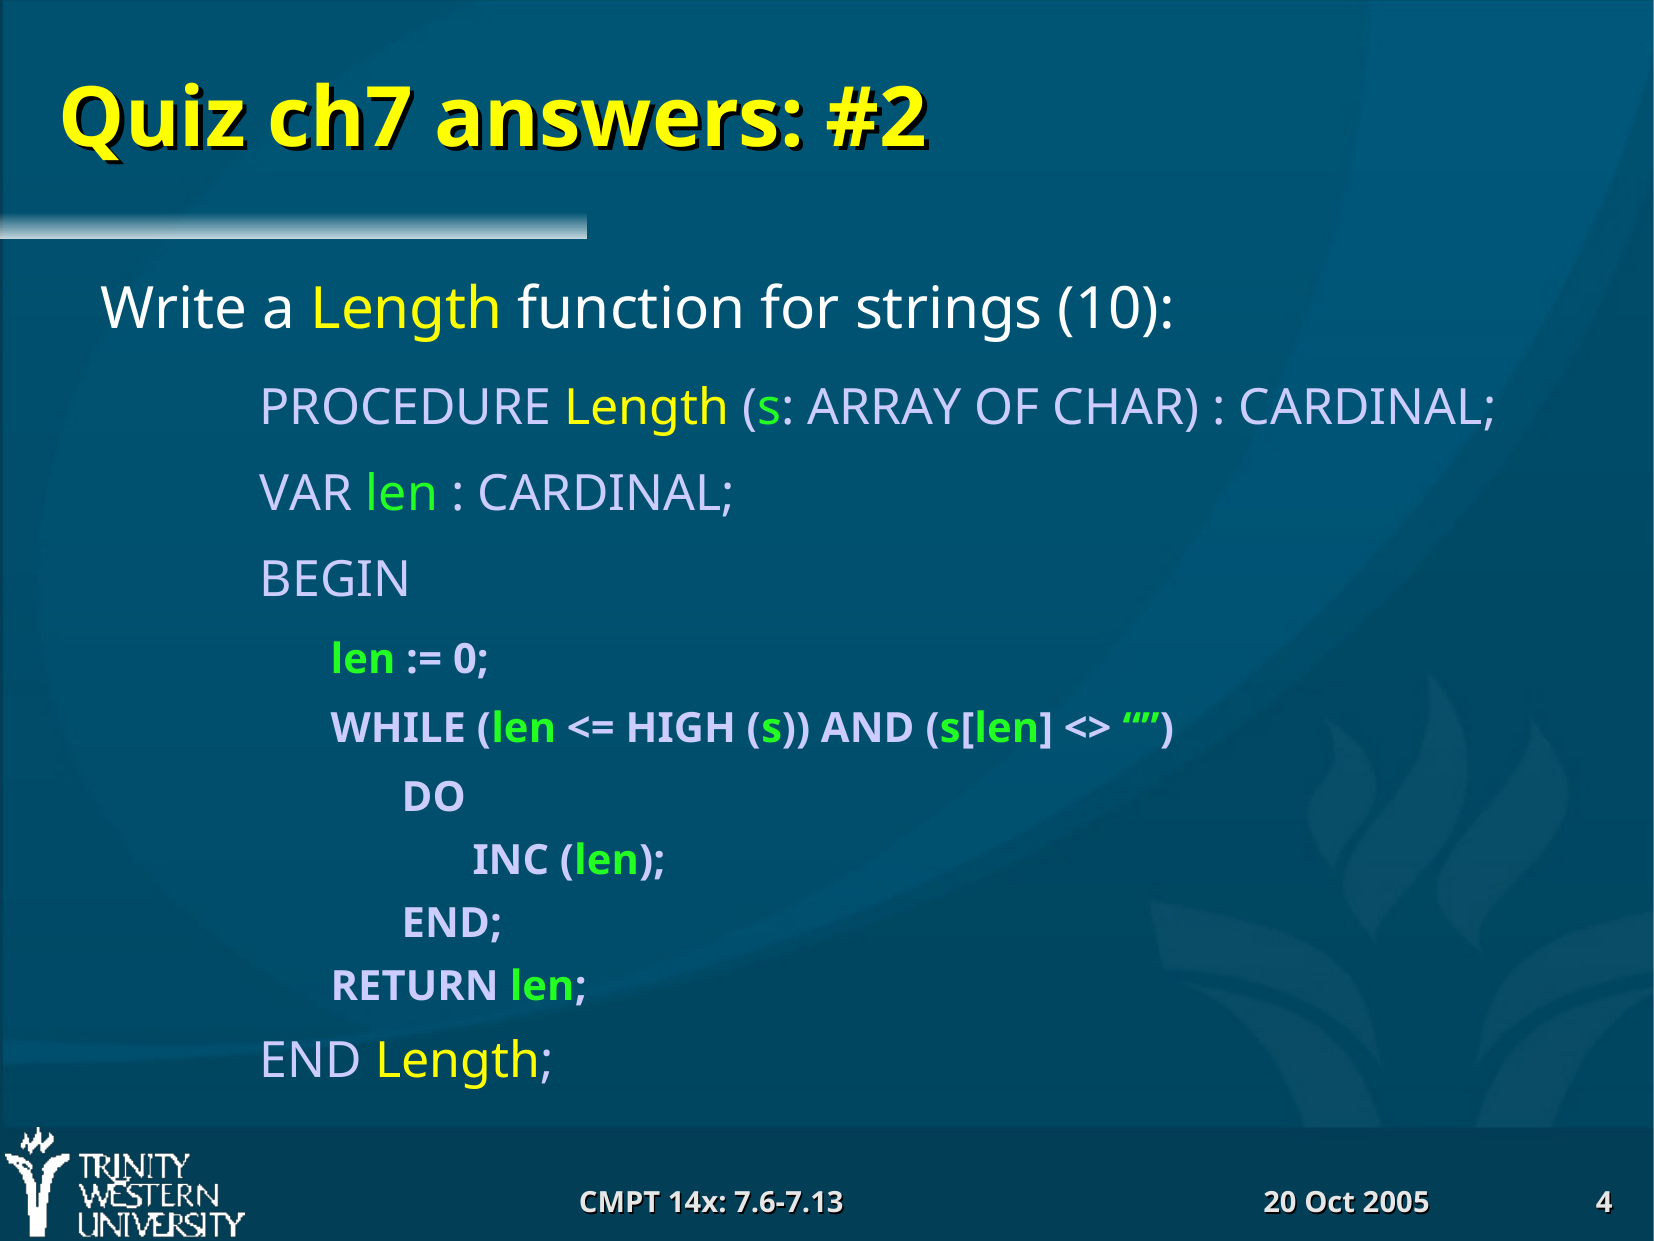

# Quiz ch7 answers: #2
Write a Length function for strings (10):
PROCEDURE Length (s: ARRAY OF CHAR) : CARDINAL;
VAR len : CARDINAL;
BEGIN
len := 0;
WHILE (len <= HIGH (s)) AND (s[len] <> “”)
DO
INC (len);
END;
RETURN len;
END Length;
CMPT 14x: 7.6-7.13
20 Oct 2005
4